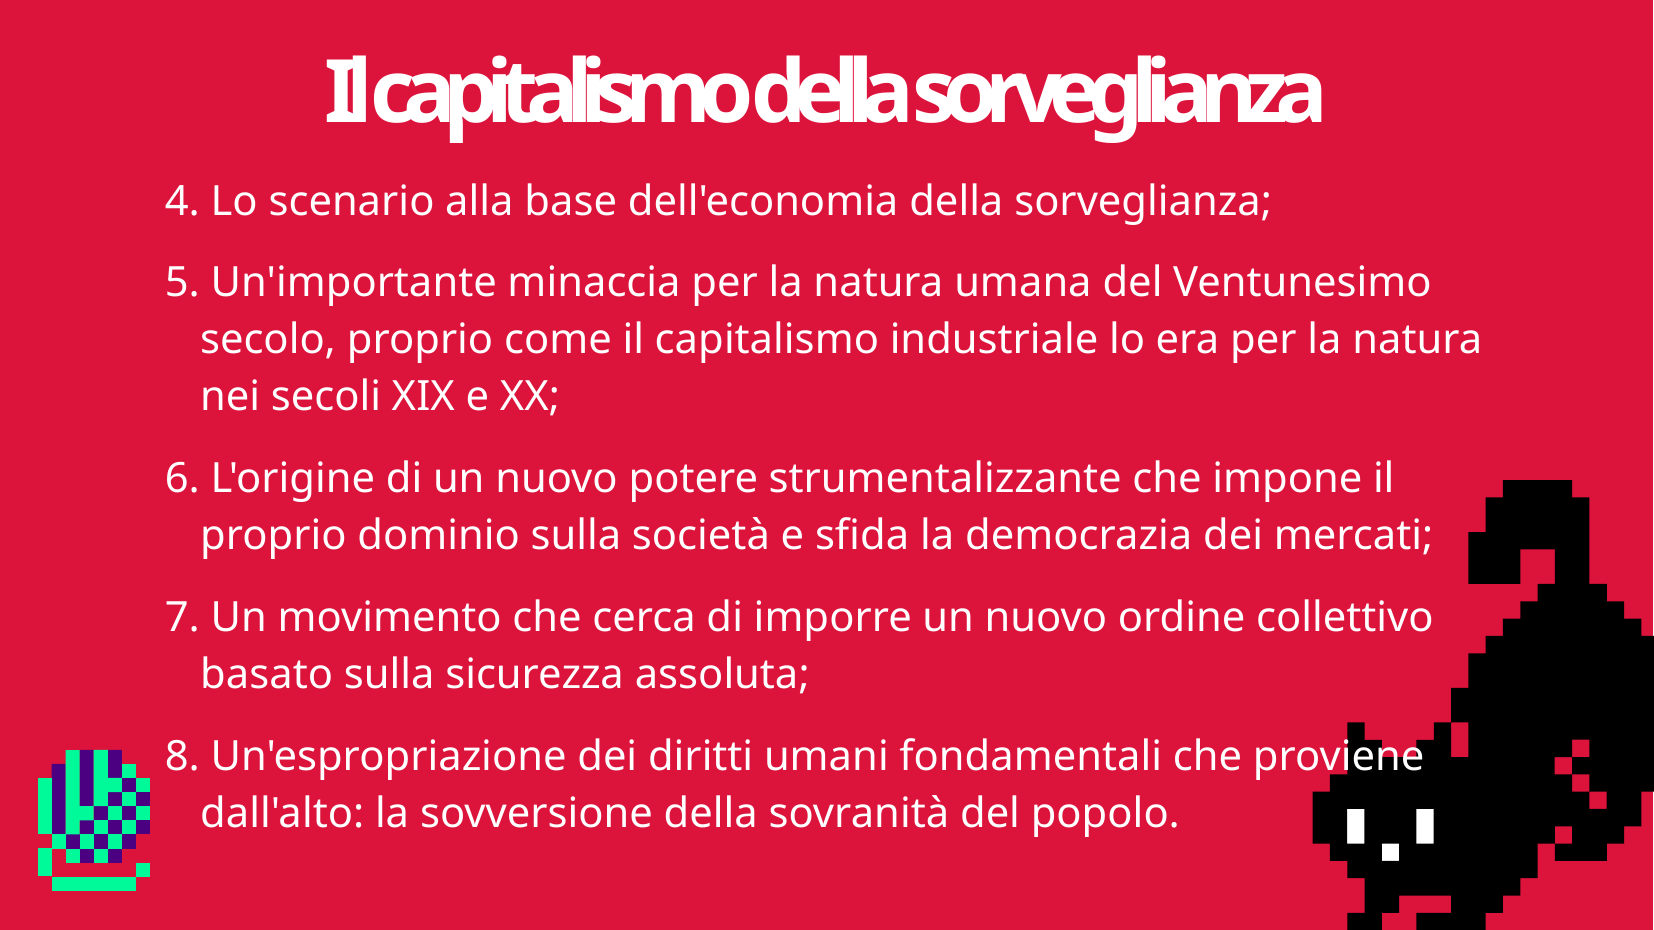

# Il capitalismo della sorveglianza
Lo scenario alla base dell'economia della sorveglianza;
Un'importante minaccia per la natura umana del Ventunesimo secolo, proprio come il capitalismo industriale lo era per la natura nei secoli XIX e XX;
L'origine di un nuovo potere strumentalizzante che impone il proprio dominio sulla società e sfida la democrazia dei mercati;
Un movimento che cerca di imporre un nuovo ordine collettivo basato sulla sicurezza assoluta;
Un'espropriazione dei diritti umani fondamentali che proviene dall'alto: la sovversione della sovranità del popolo.